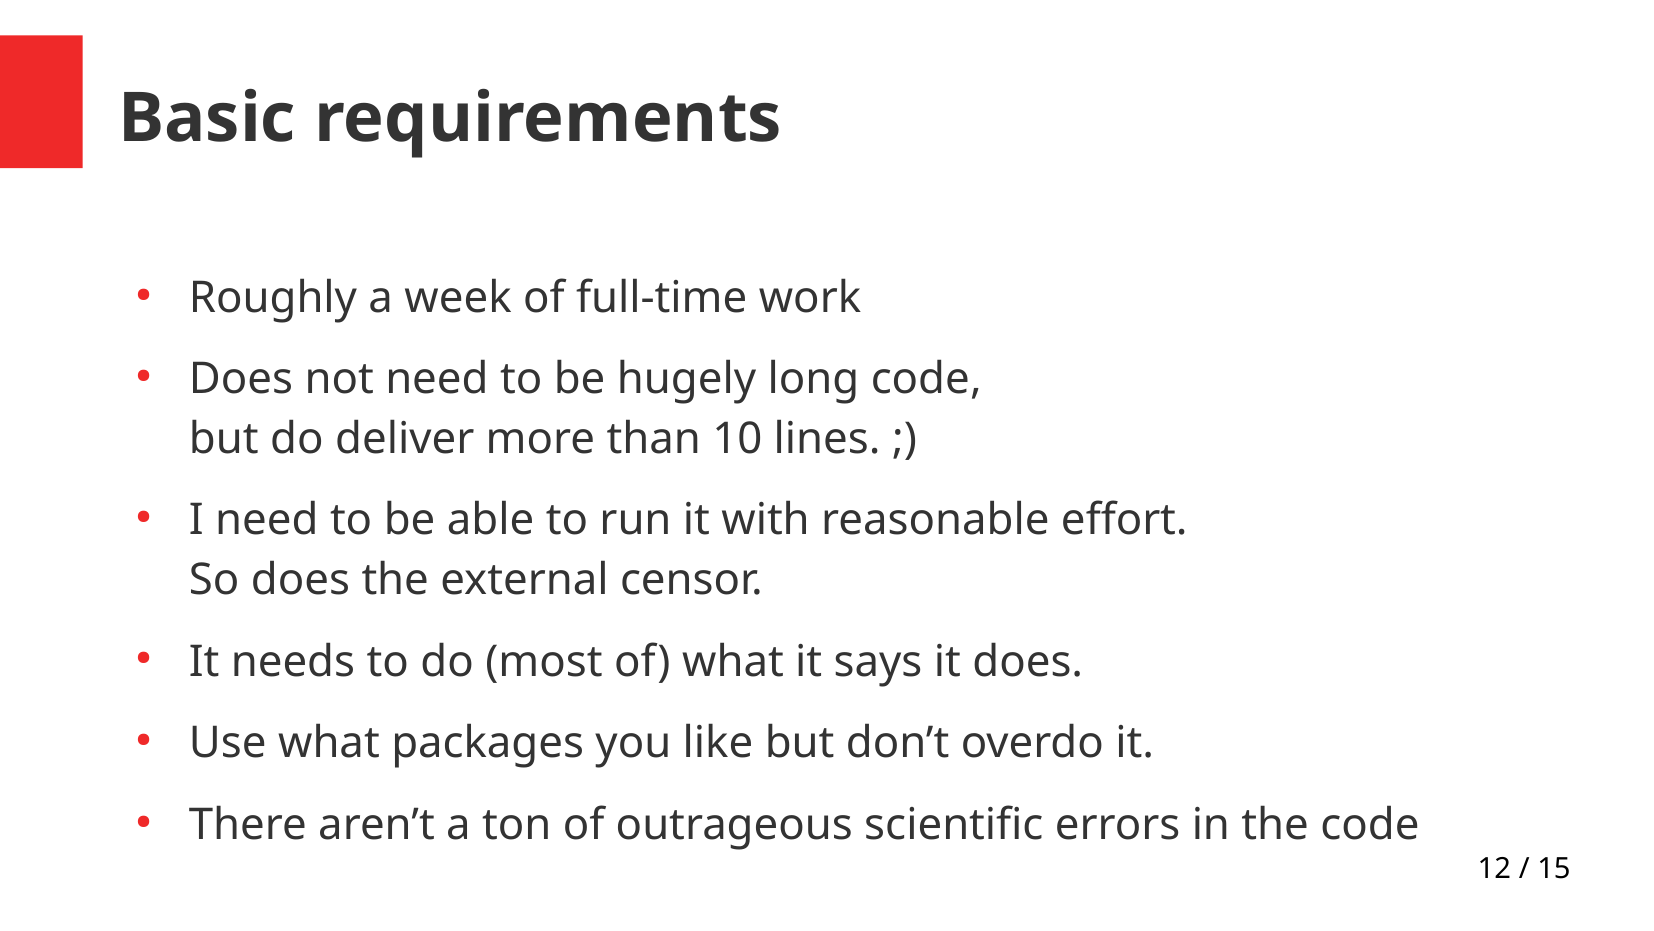

# Basic requirements
Roughly a week of full-time work
Does not need to be hugely long code,
but do deliver more than 10 lines. ;)
I need to be able to run it with reasonable effort.
So does the external censor.
It needs to do (most of) what it says it does.
Use what packages you like but don’t overdo it.
There aren’t a ton of outrageous scientific errors in the code
12